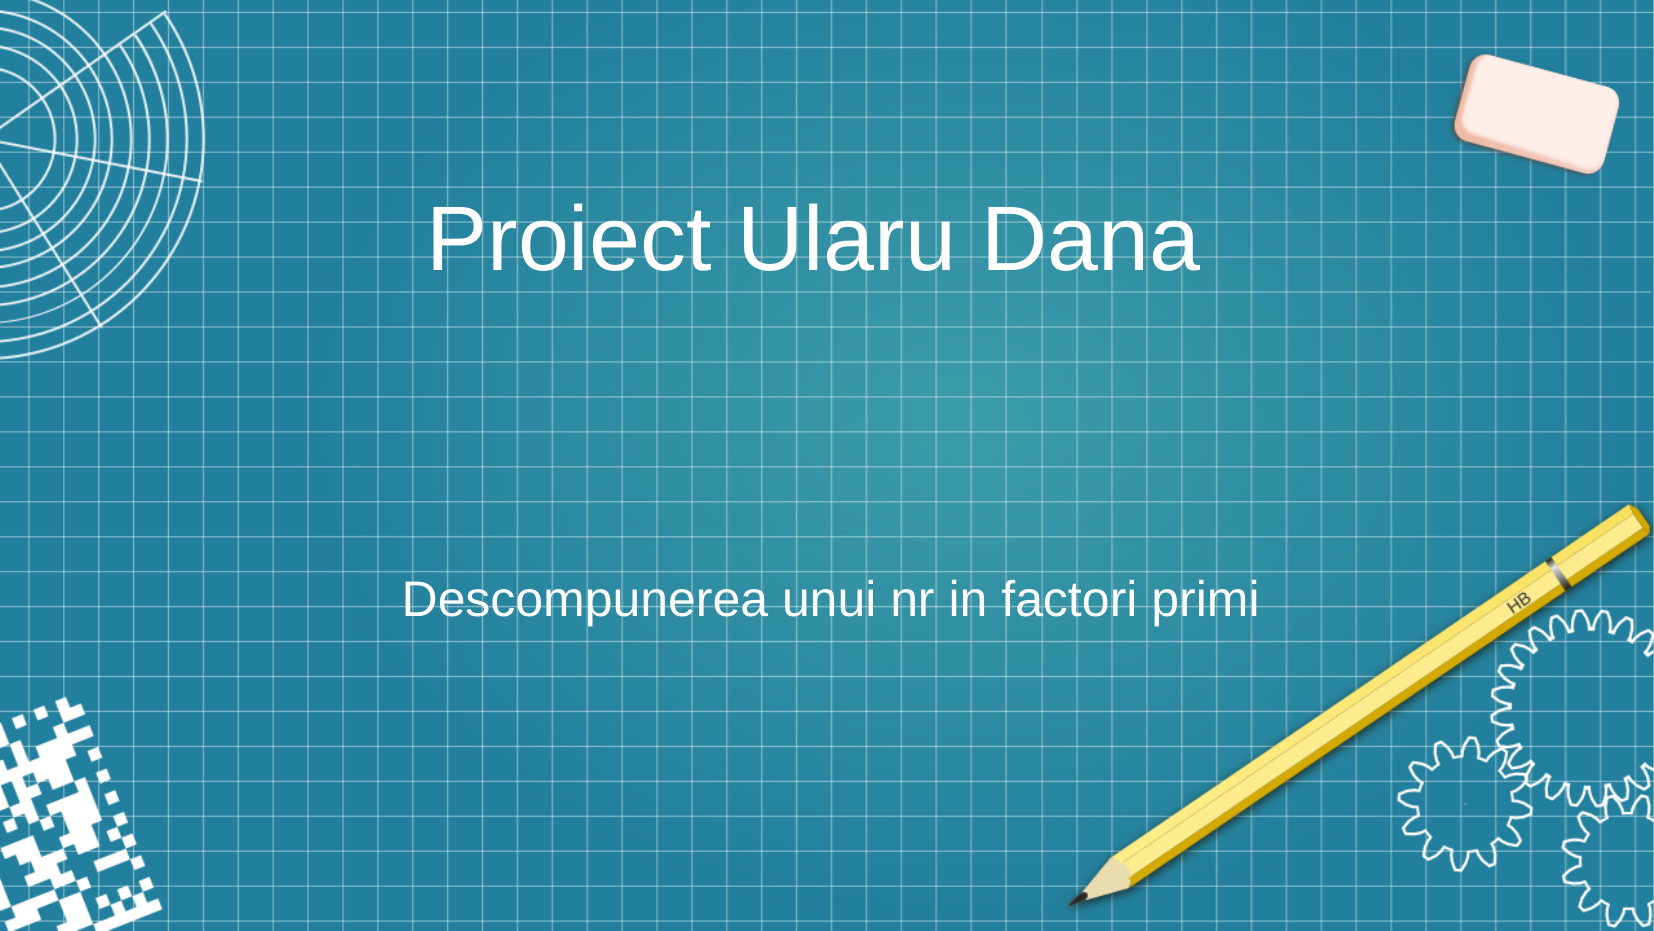

# Proiect Ularu Dana
Descompunerea unui nr in factori primi